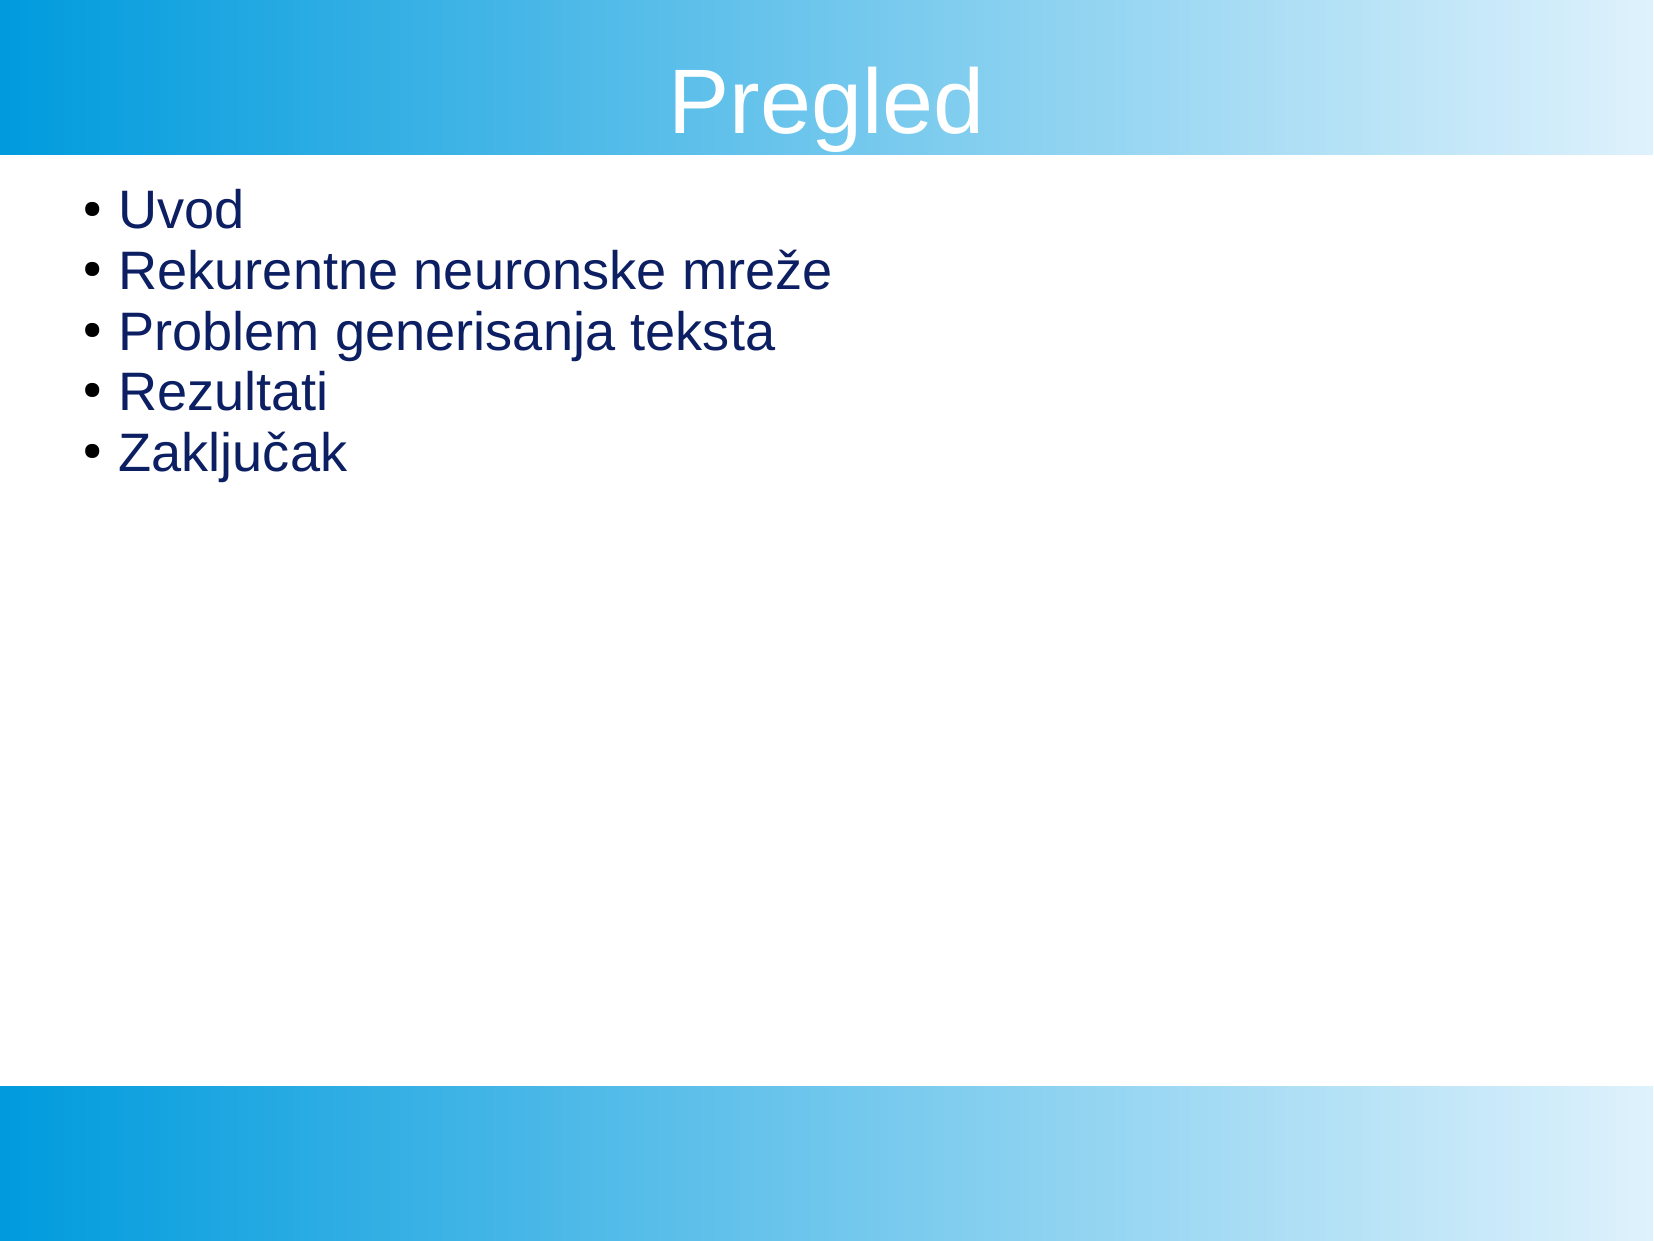

# Pregled
Uvod
Rekurentne neuronske mreže
Problem generisanja teksta
Rezultati
Zaključak